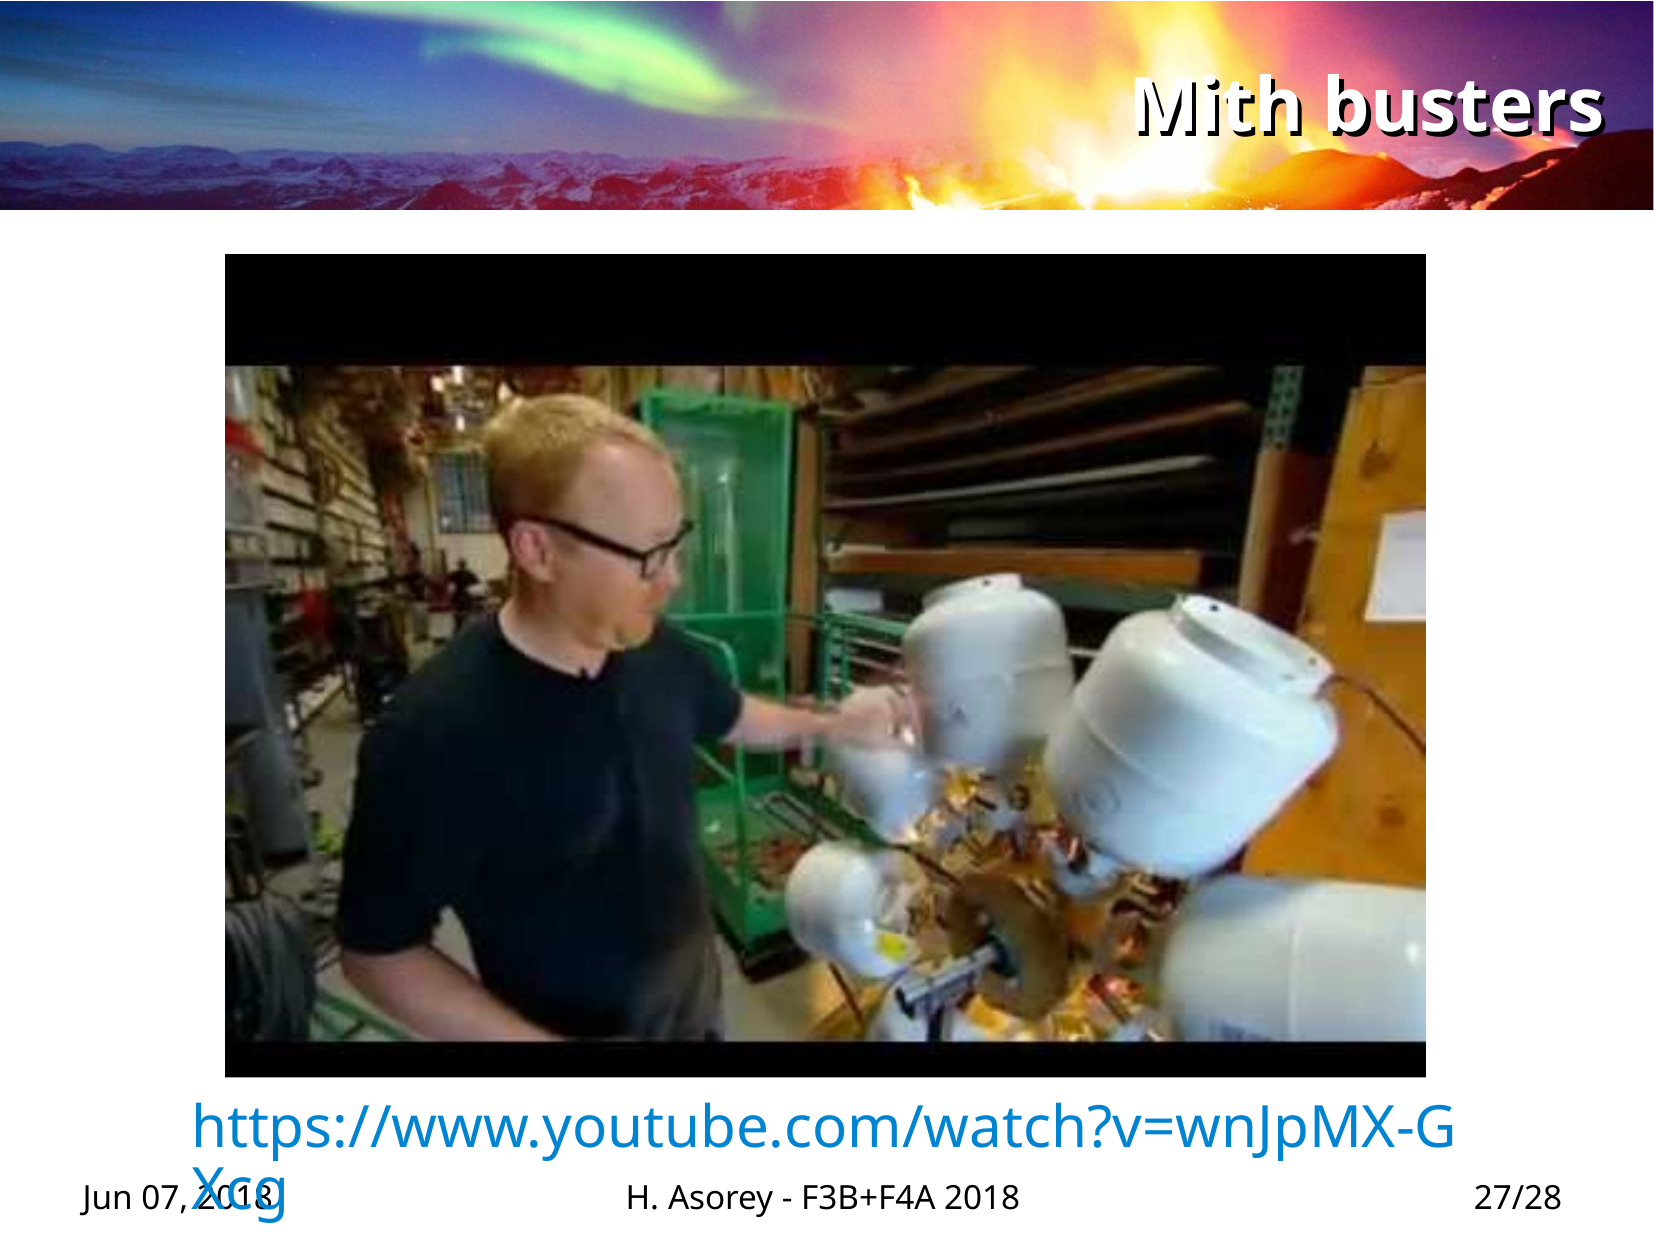

# Mith busters
https://www.youtube.com/watch?v=wnJpMX-GXcg
Jun 07, 2018
H. Asorey - F3B+F4A 2018
27